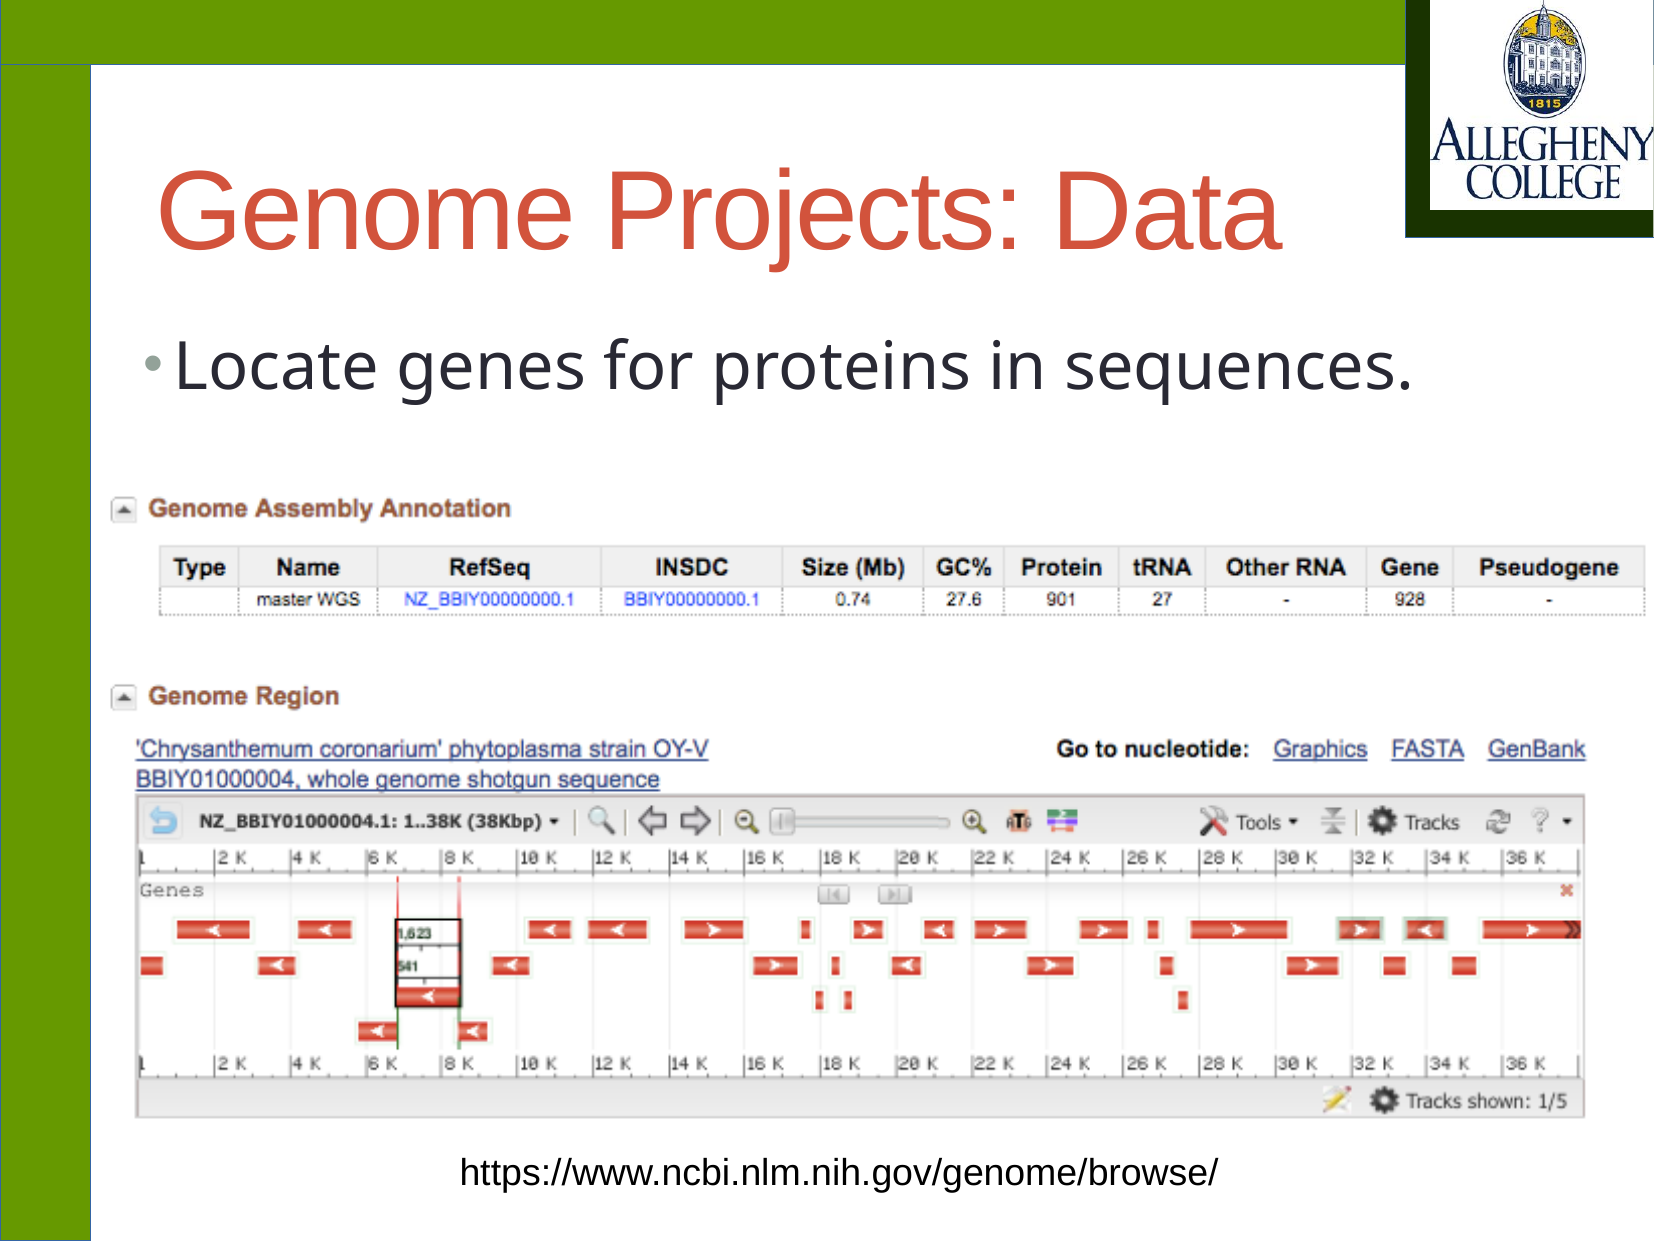

# Genome Projects: Data
Locate genes for proteins in sequences.
https://www.ncbi.nlm.nih.gov/genome/browse/